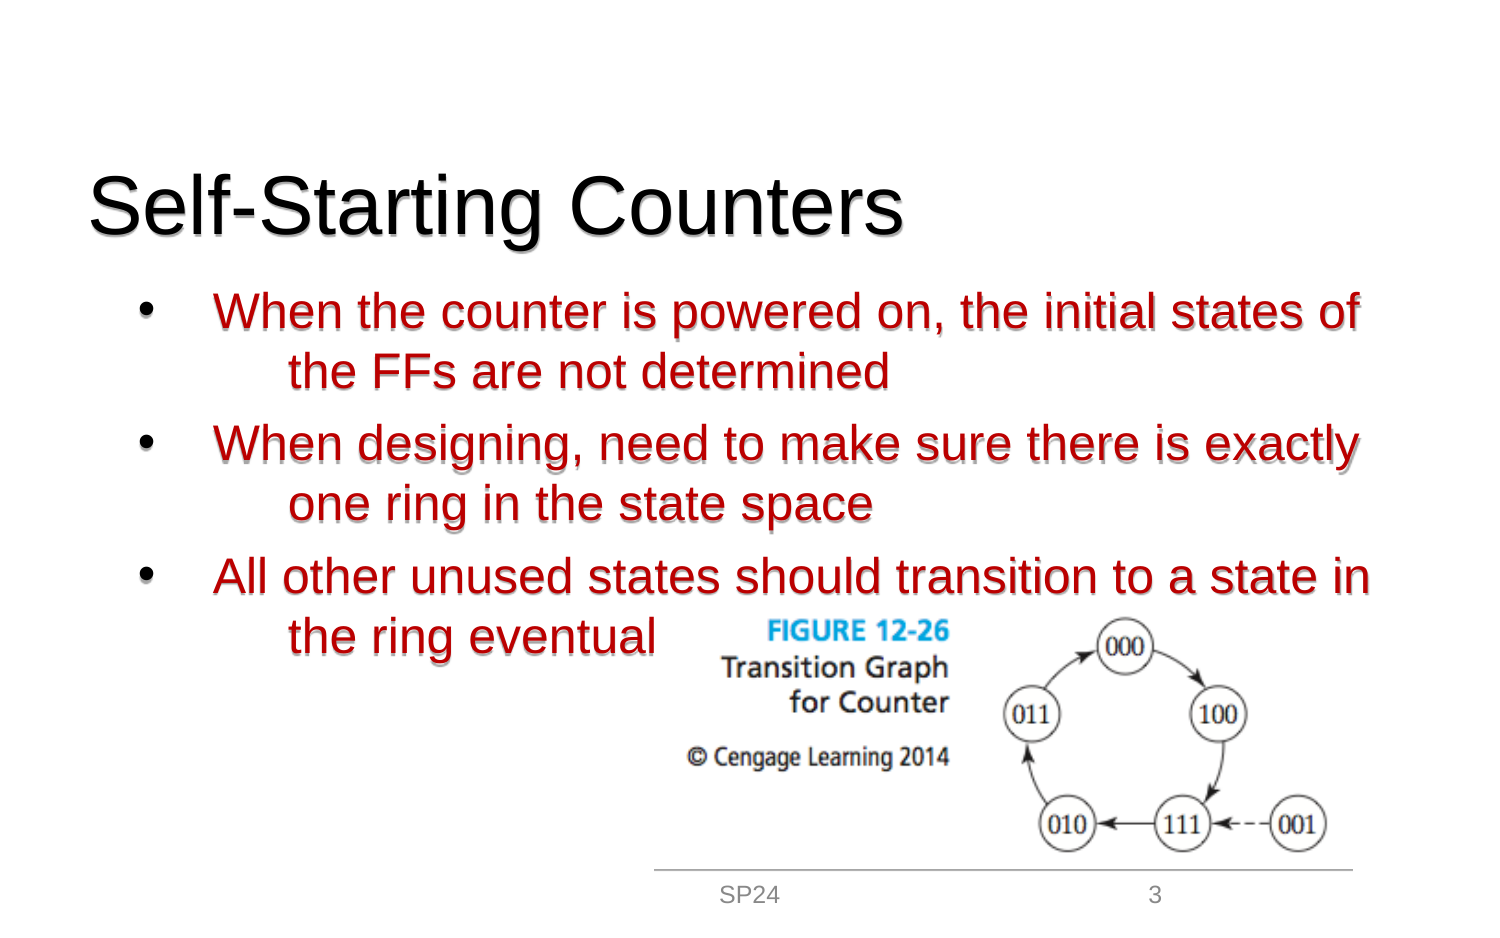

# Self-Starting Counters
When the counter is powered on, the initial states of the FFs are not determined
When designing, need to make sure there is exactly one ring in the state space
All other unused states should transition to a state in the ring eventually
SP24